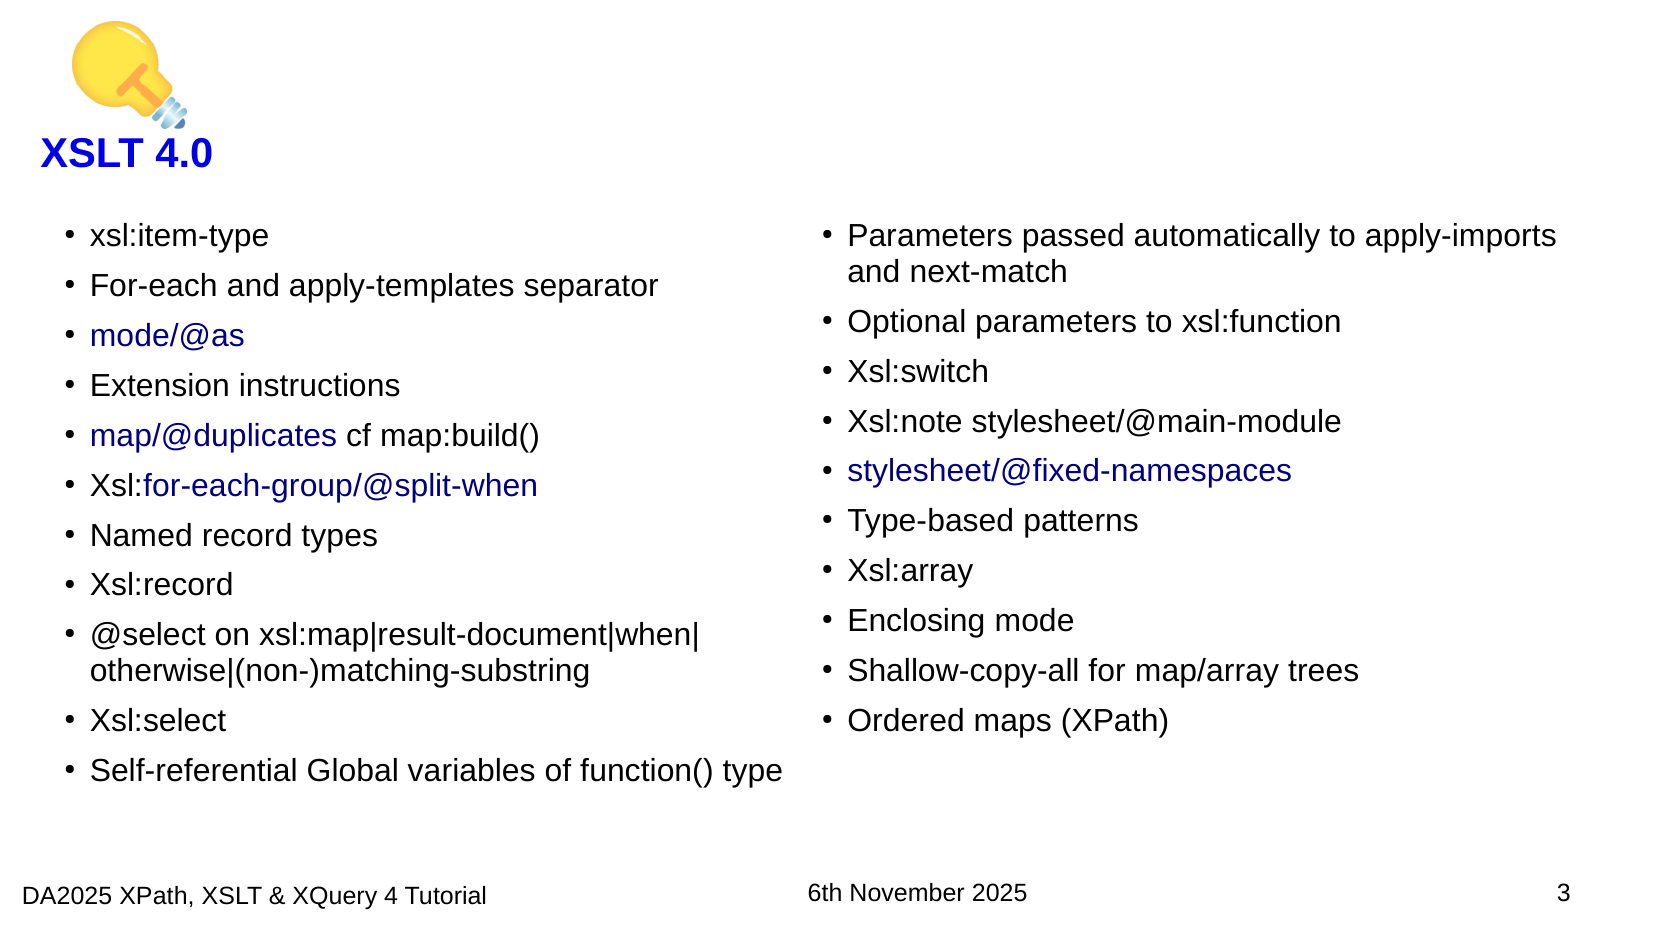

#
xsl:item-type
For-each and apply-templates separator
mode/@as
Extension instructions
map/@duplicates cf map:build()
Xsl:for-each-group/@split-when
Named record types
Xsl:record
@select on xsl:map|result-document|when|otherwise|(non-)matching-substring
Xsl:select
Self-referential Global variables of function() type
Parameters passed automatically to apply-imports and next-match
Optional parameters to xsl:function
Xsl:switch
Xsl:note stylesheet/@main-module
stylesheet/@fixed-namespaces
Type-based patterns
Xsl:array
Enclosing mode
Shallow-copy-all for map/array trees
Ordered maps (XPath)
3
6th November 2025
DA2025 XPath, XSLT & XQuery 4 Tutorial